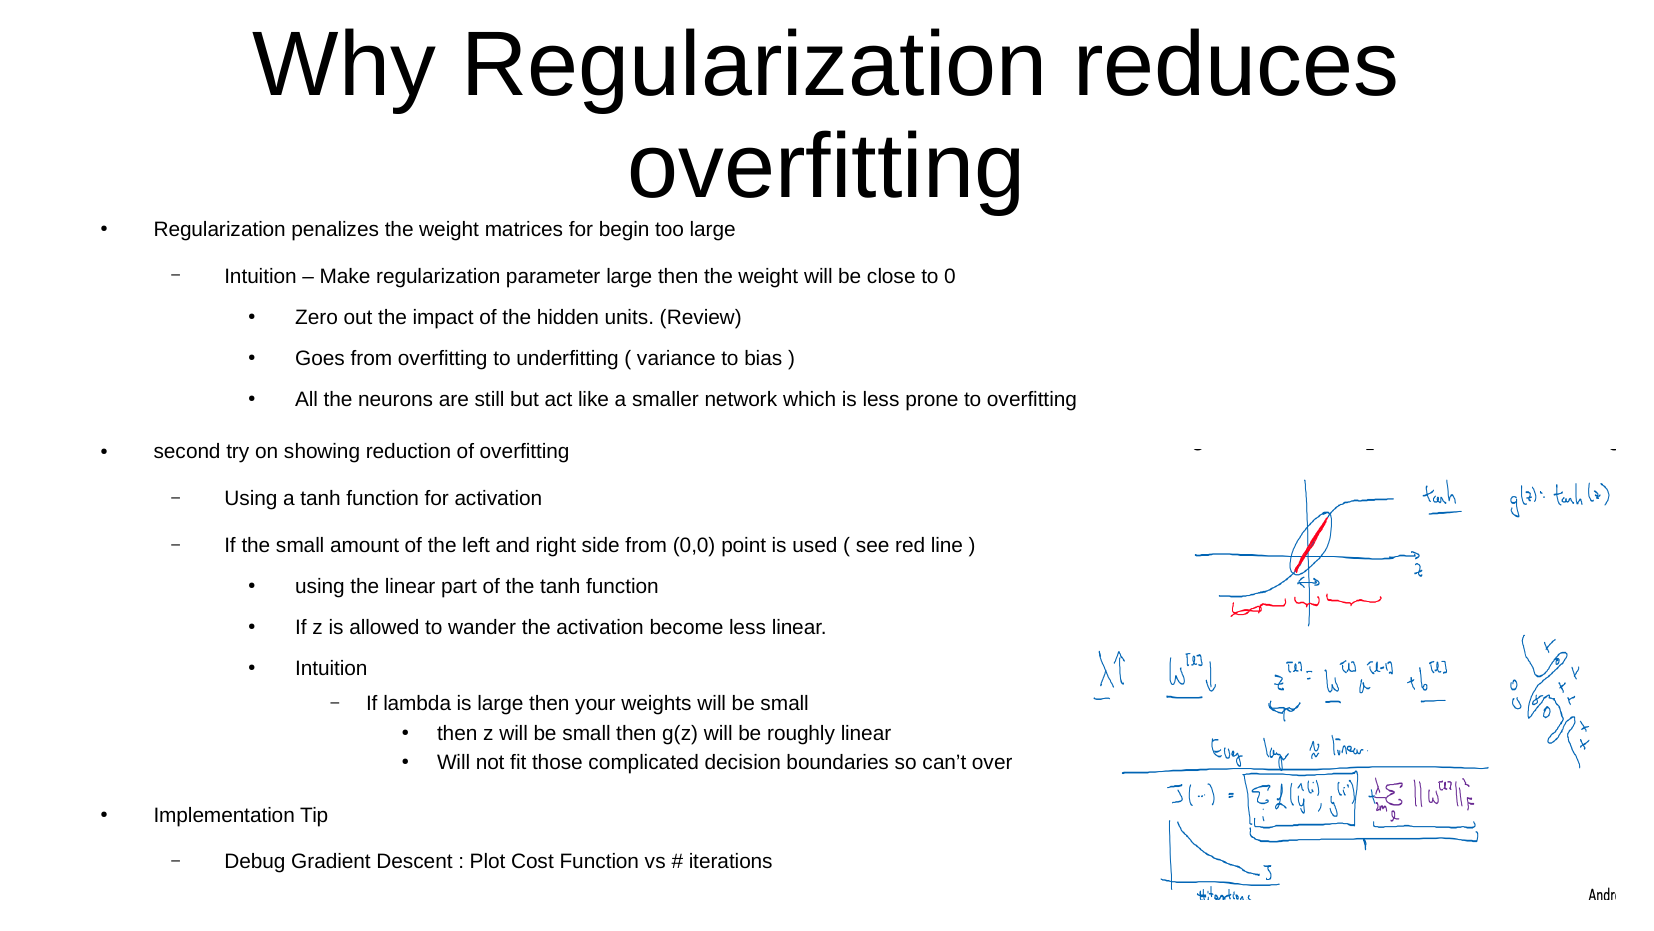

# Why Regularization reduces overfitting
Regularization penalizes the weight matrices for begin too large
Intuition – Make regularization parameter large then the weight will be close to 0
Zero out the impact of the hidden units. (Review)
Goes from overfitting to underfitting ( variance to bias )
All the neurons are still but act like a smaller network which is less prone to overfitting
second try on showing reduction of overfitting
Using a tanh function for activation
If the small amount of the left and right side from (0,0) point is used ( see red line )
using the linear part of the tanh function
If z is allowed to wander the activation become less linear.
Intuition
If lambda is large then your weights will be small
then z will be small then g(z) will be roughly linear
Will not fit those complicated decision boundaries so can’t overfit
Implementation Tip
Debug Gradient Descent : Plot Cost Function vs # iterations